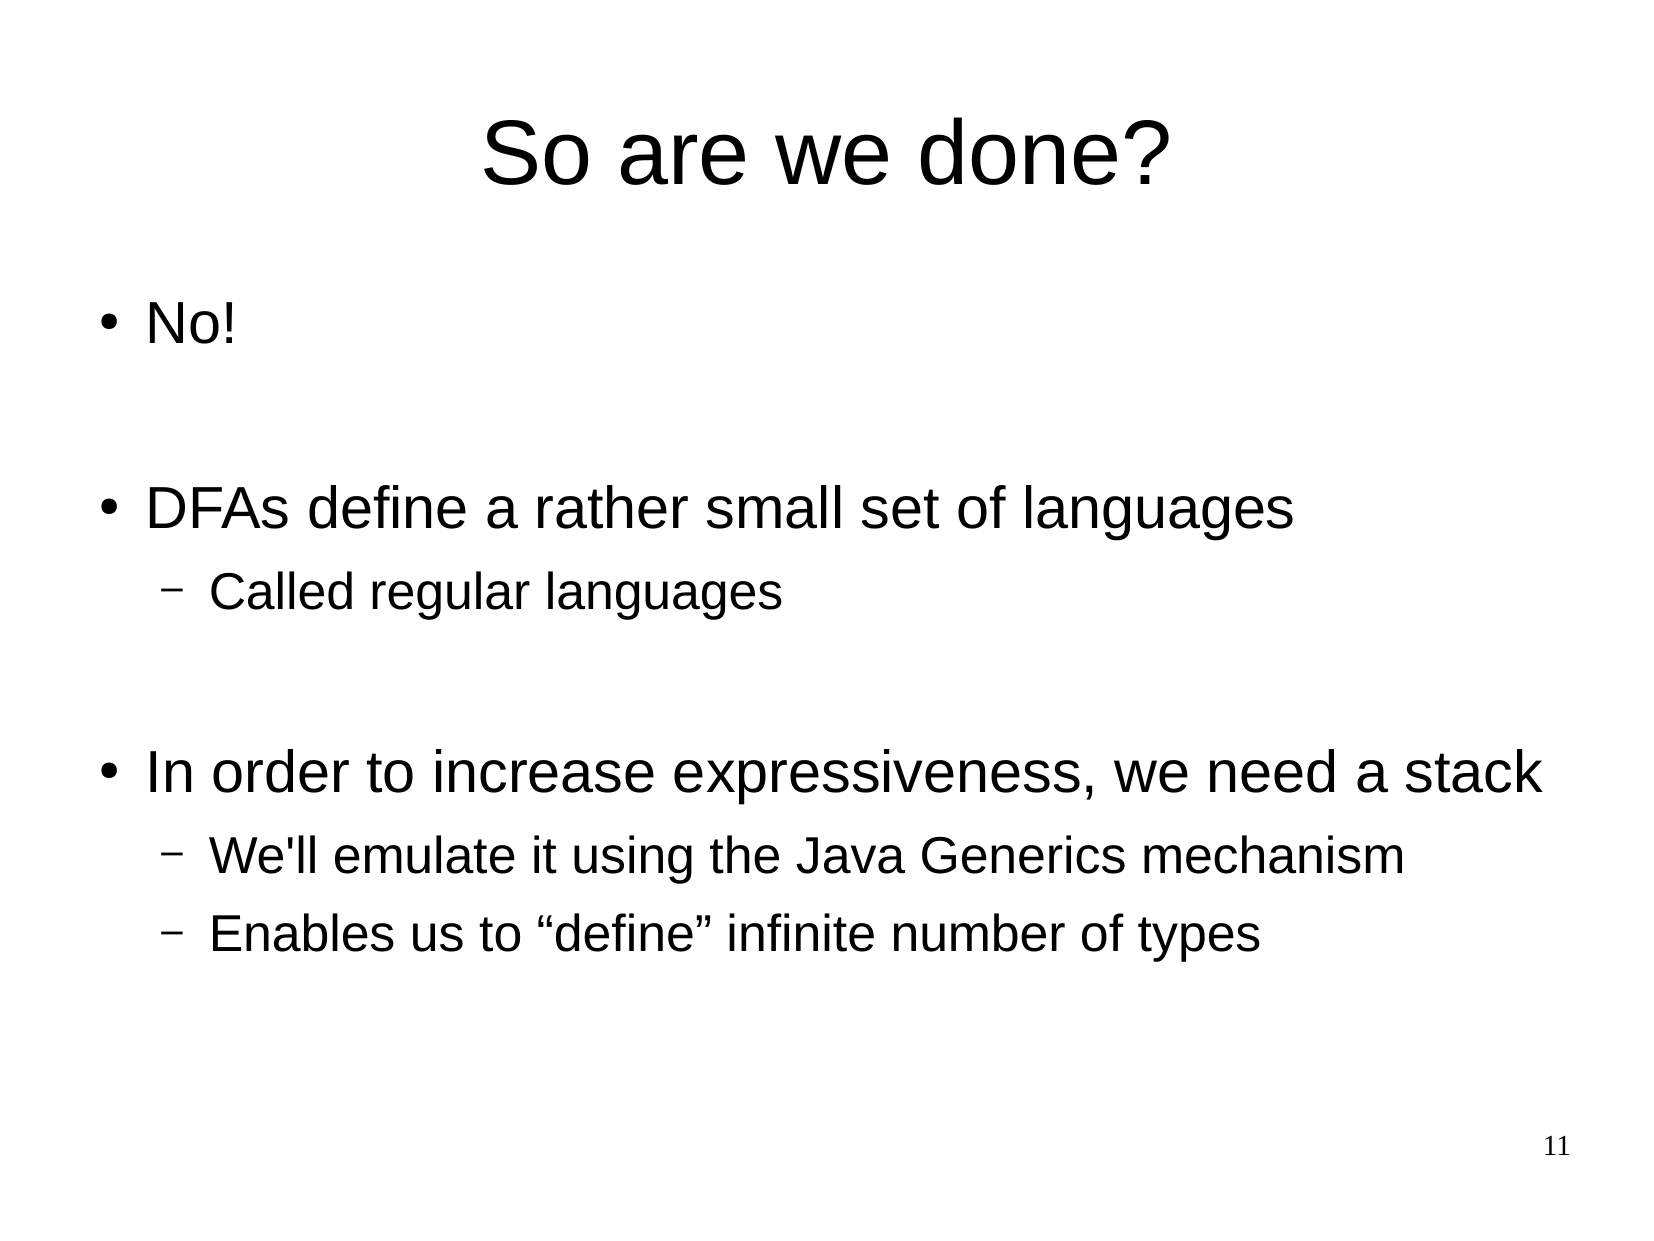

# So are we done?
No!
DFAs define a rather small set of languages
Called regular languages
In order to increase expressiveness, we need a stack
We'll emulate it using the Java Generics mechanism
Enables us to “define” infinite number of types
11